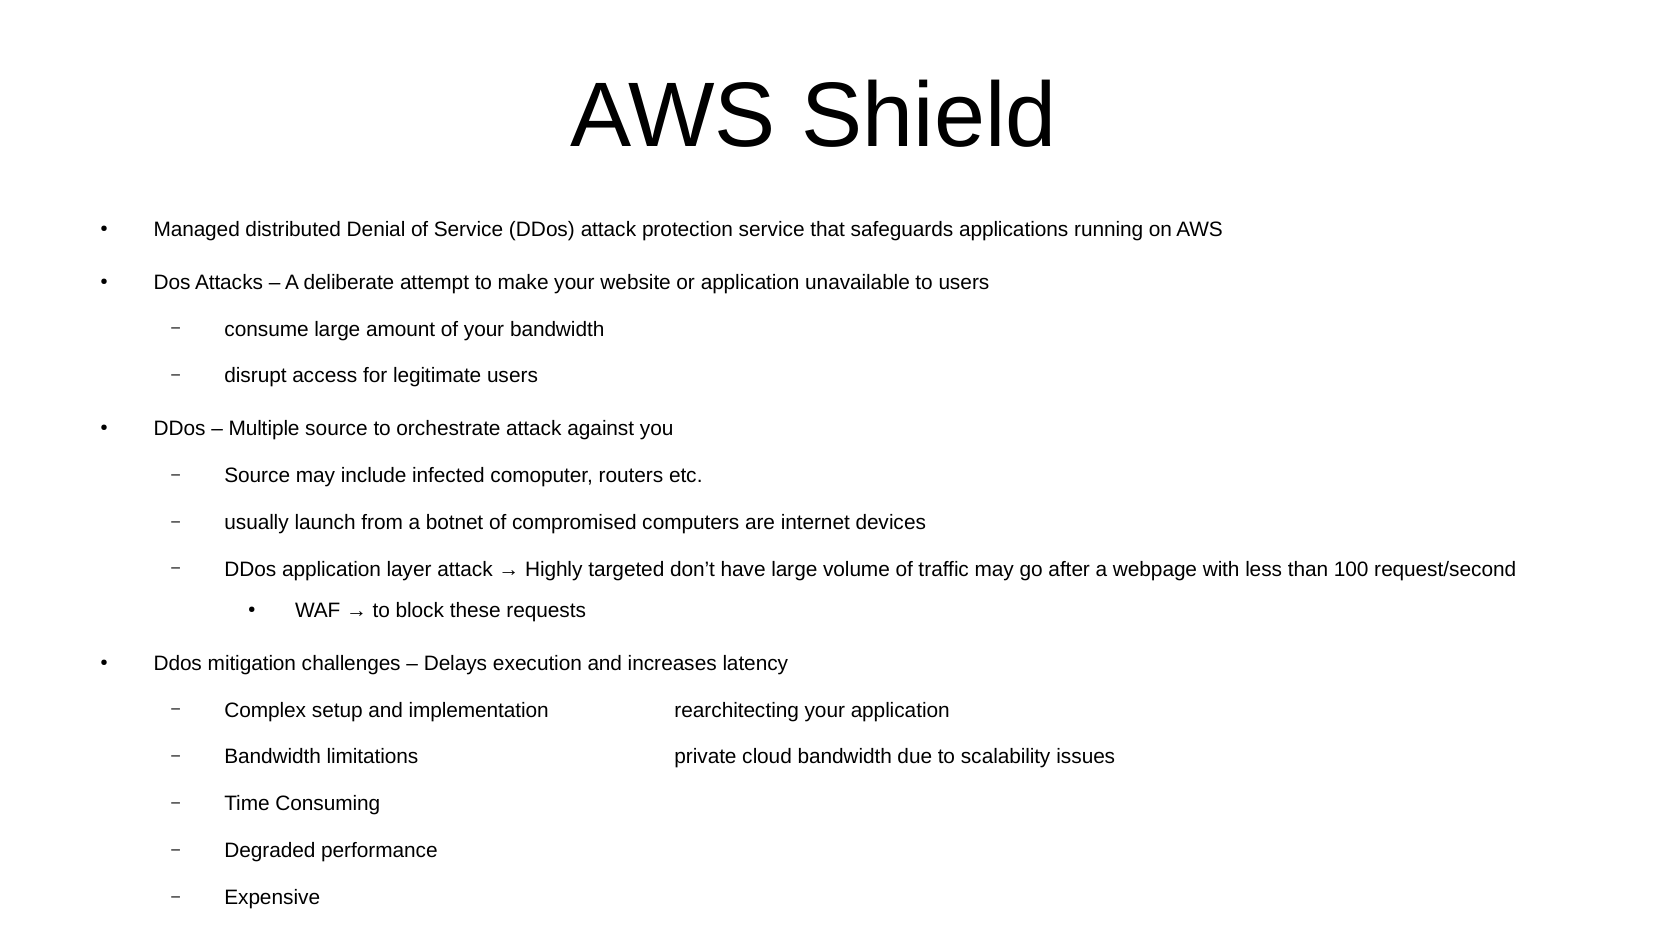

# AWS Shield
Managed distributed Denial of Service (DDos) attack protection service that safeguards applications running on AWS
Dos Attacks – A deliberate attempt to make your website or application unavailable to users
consume large amount of your bandwidth
disrupt access for legitimate users
DDos – Multiple source to orchestrate attack against you
Source may include infected comoputer, routers etc.
usually launch from a botnet of compromised computers are internet devices
DDos application layer attack → Highly targeted don’t have large volume of traffic may go after a webpage with less than 100 request/second
WAF → to block these requests
Ddos mitigation challenges – Delays execution and increases latency
Complex setup and implementation		rearchitecting your application
Bandwidth limitations				private cloud bandwidth due to scalability issues
Time Consuming
Degraded performance
Expensive